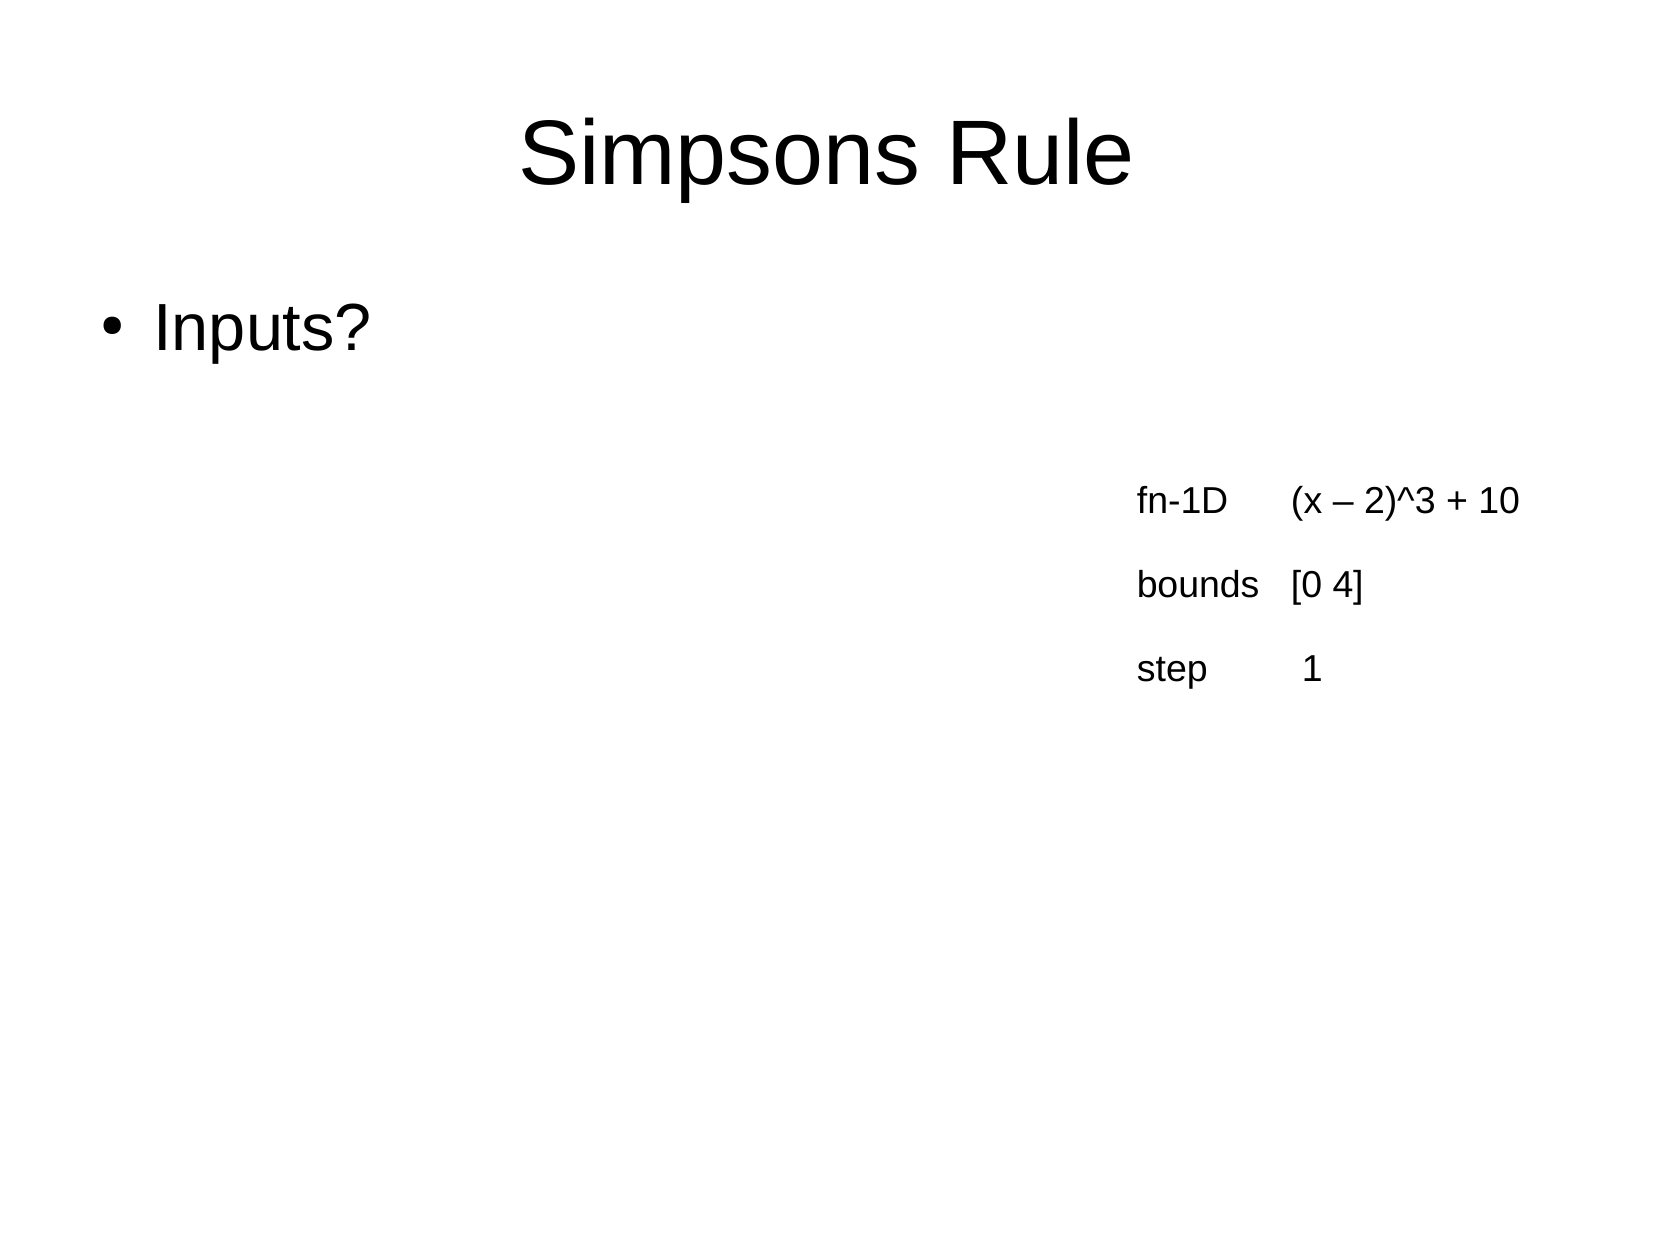

# Simpsons Rule
Inputs?
fn-1D (x – 2)^3 + 10
bounds [0 4]
step 1